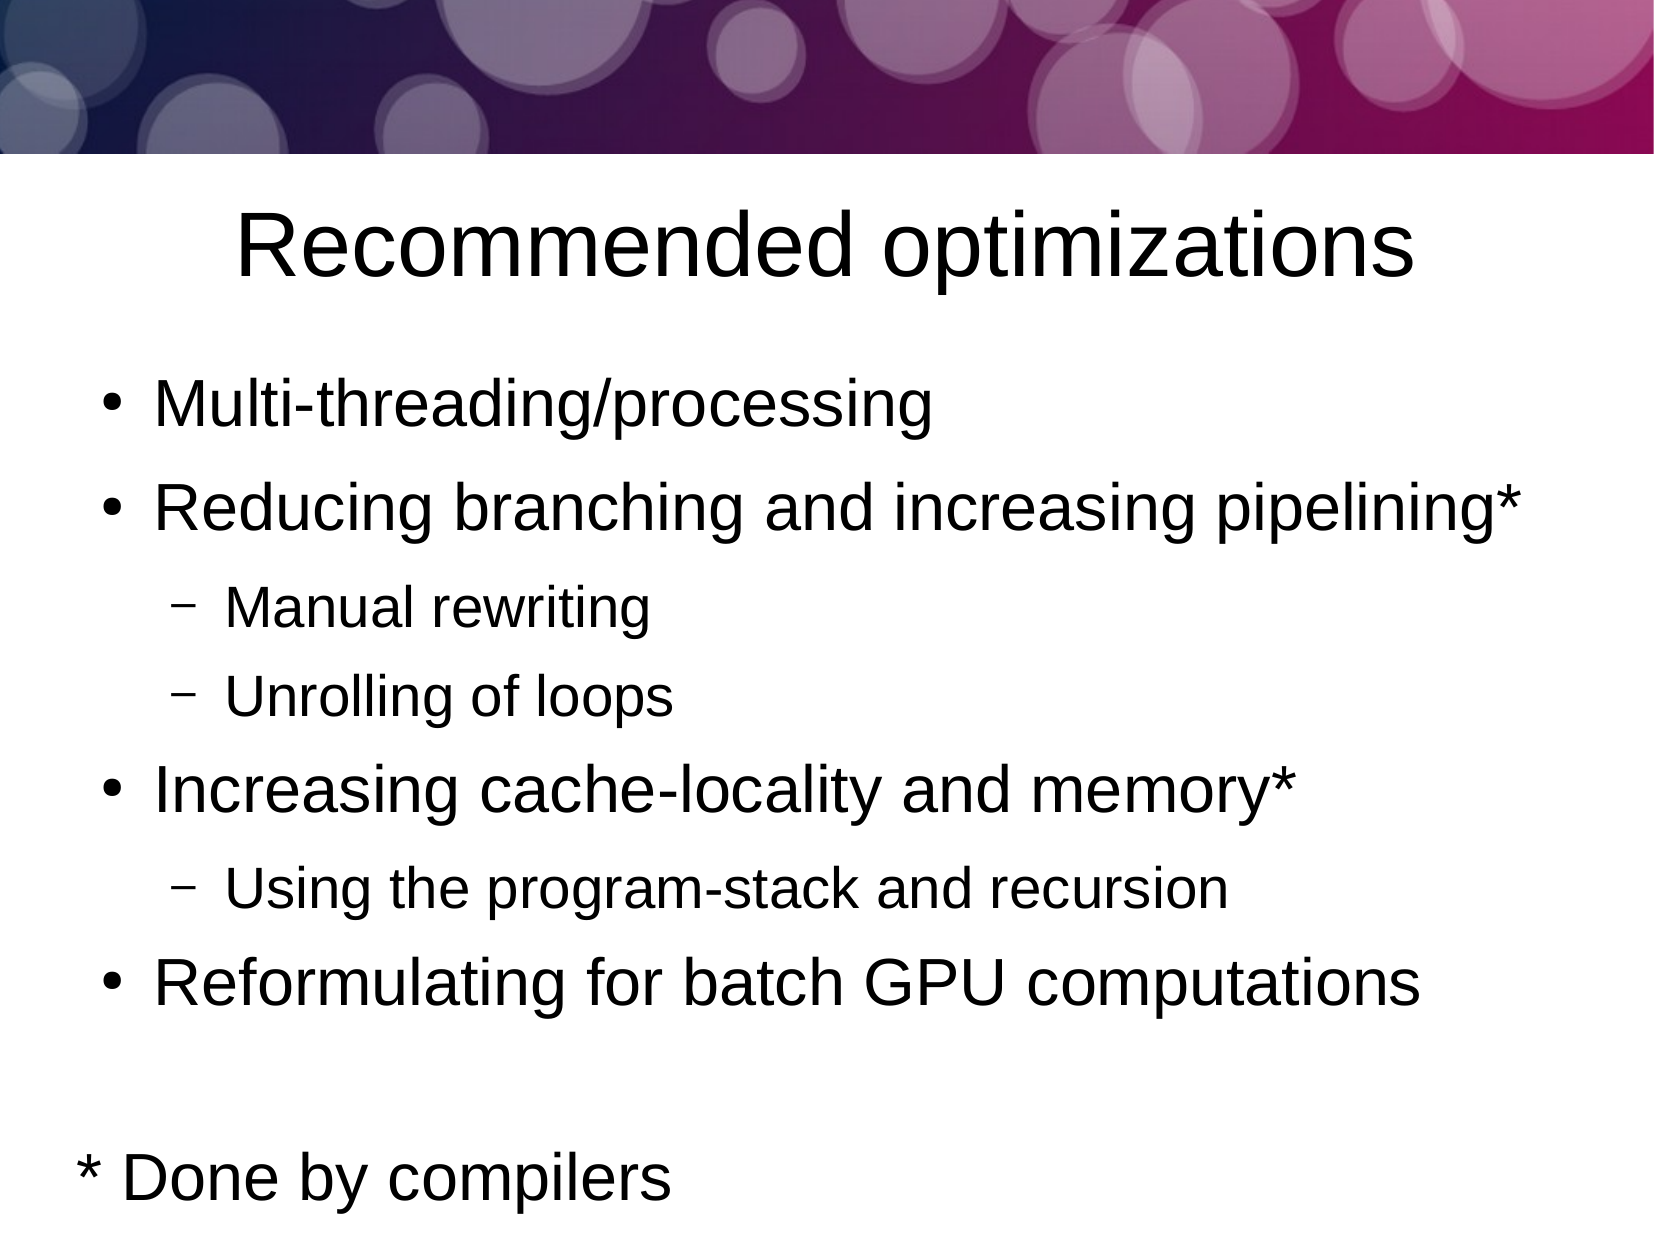

# Recommended optimizations
Multi-threading/processing
Reducing branching and increasing pipelining*
Manual rewriting
Unrolling of loops
Increasing cache-locality and memory*
Using the program-stack and recursion
Reformulating for batch GPU computations
* Done by compilers